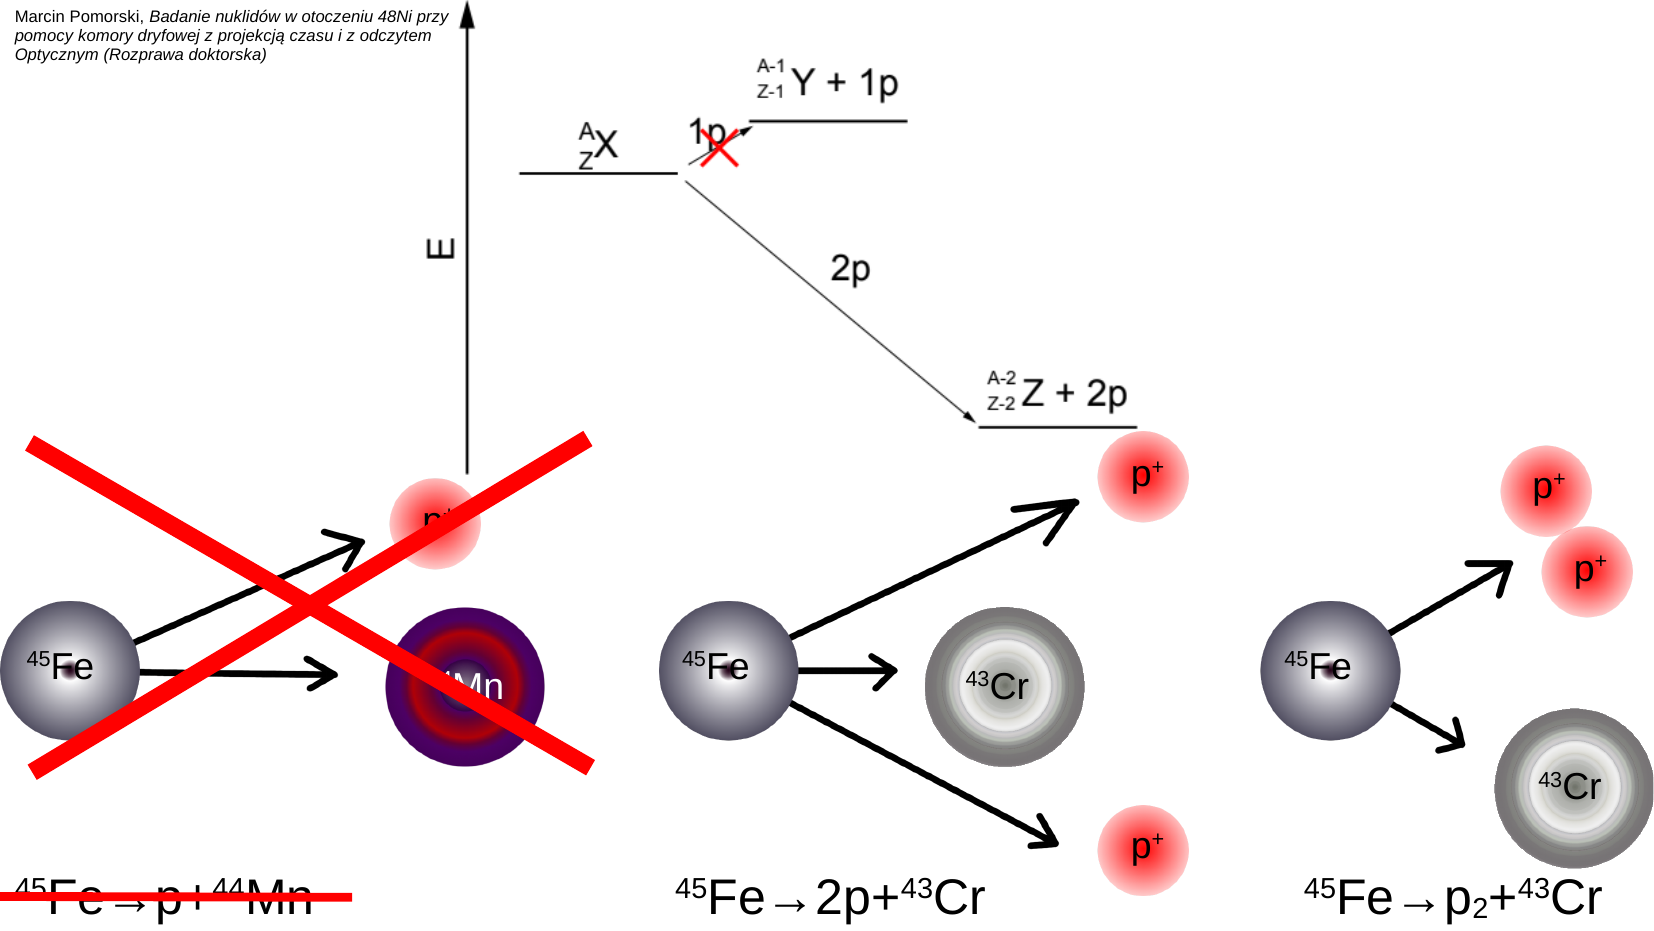

Marcin Pomorski, Badanie nuklidów w otoczeniu 48Ni przy
pomocy komory dryfowej z projekcją czasu i z odczytem
Optycznym (Rozprawa doktorska)
p+
p+
p+
p+
45Fe
45Fe
45Fe
44Mn
43Cr
43Cr
p+
45Fe→p+44Mn				 45Fe→2p+43Cr		 45Fe→p2+43Cr